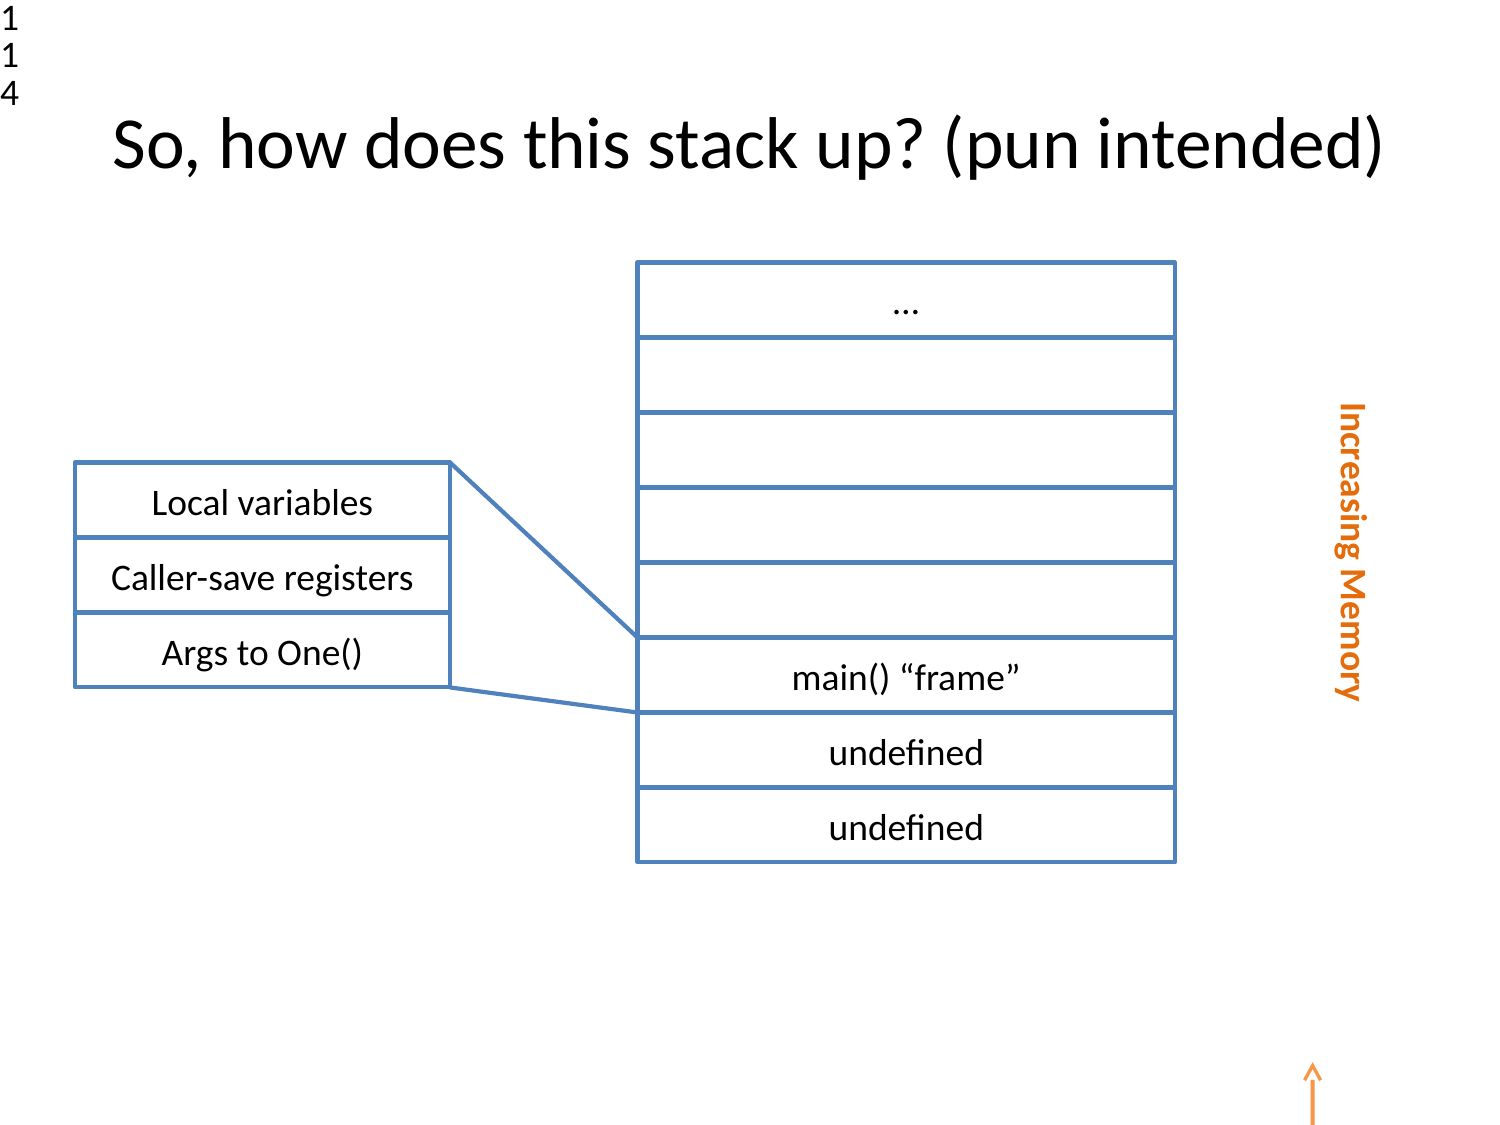

# So, how does this stack up? (pun intended)
…
Local variables
Caller-save registers
Increasing Memory
Args to One()
main() “frame”
undefined
undefined